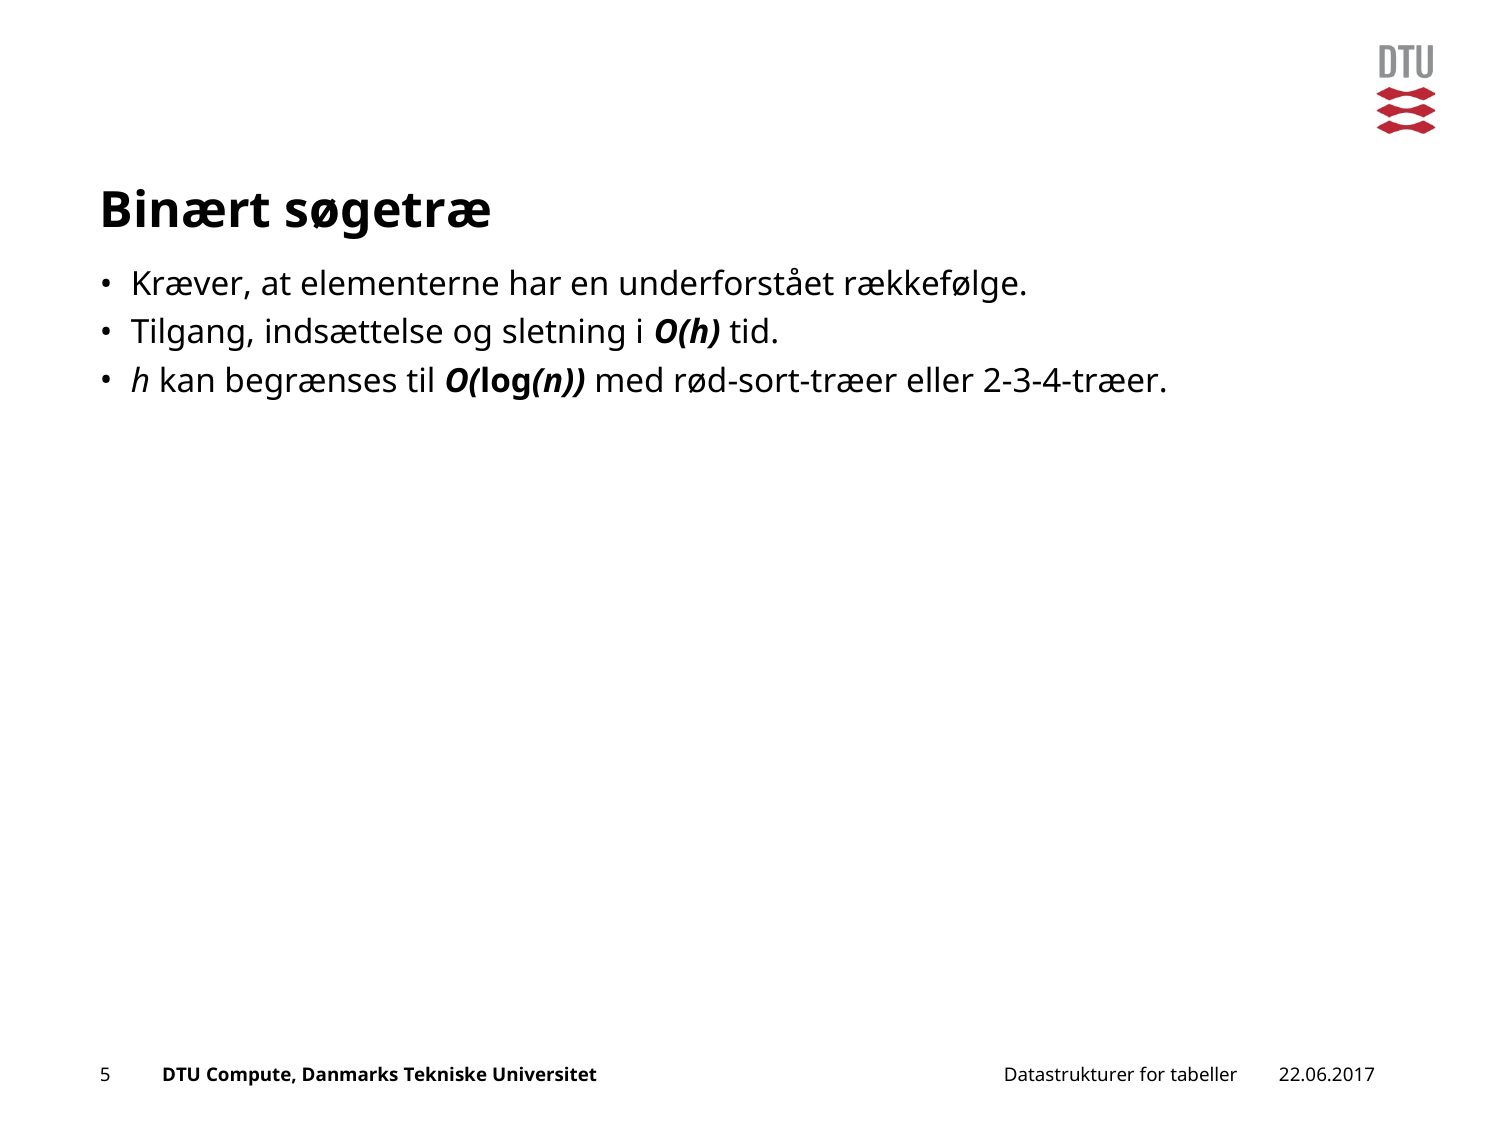

# Binært søgetræ
Kræver, at elementerne har en underforstået rækkefølge.
Tilgang, indsættelse og sletning i O(h) tid.
h kan begrænses til O(log(n)) med rød-sort-træer eller 2-3-4-træer.